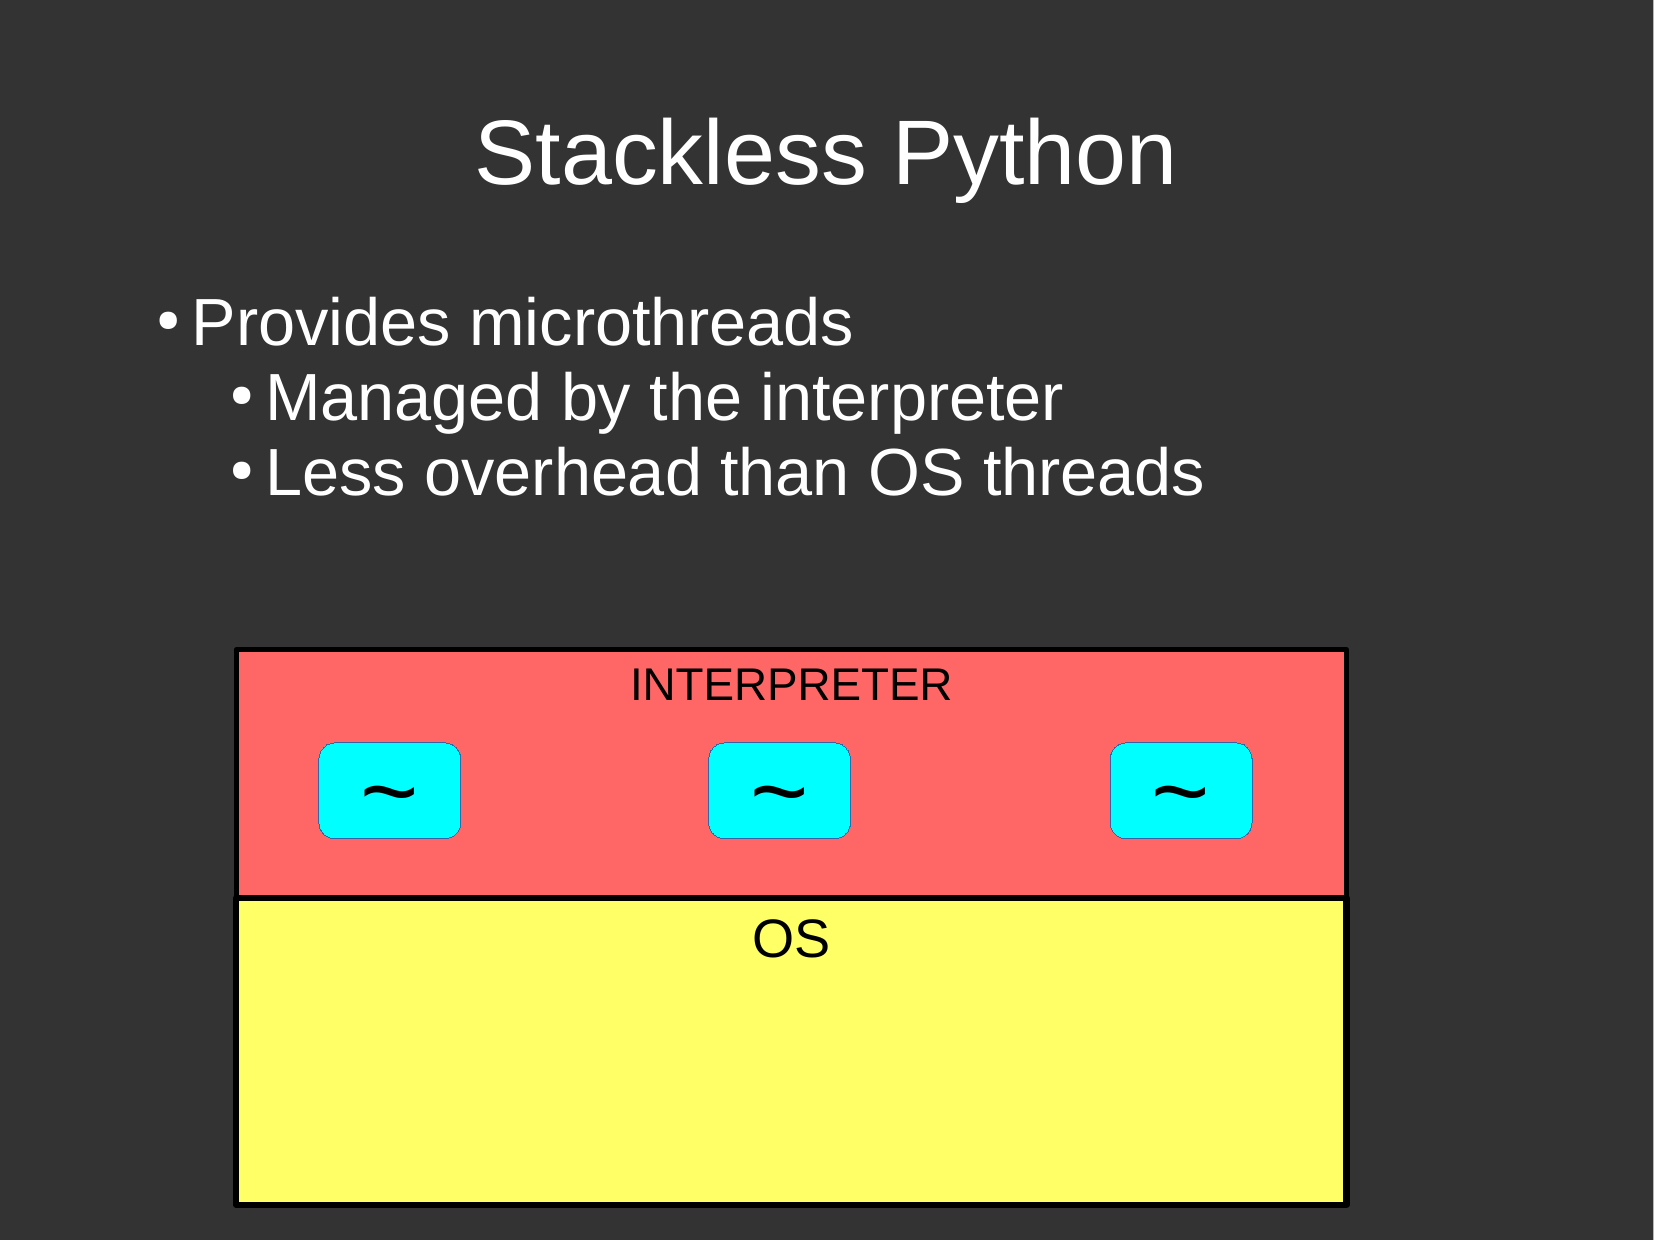

Provides microthreads
Managed by the interpreter
Less overhead than OS threads
# Stackless Python
INTERPRETER
~
~
~
OS